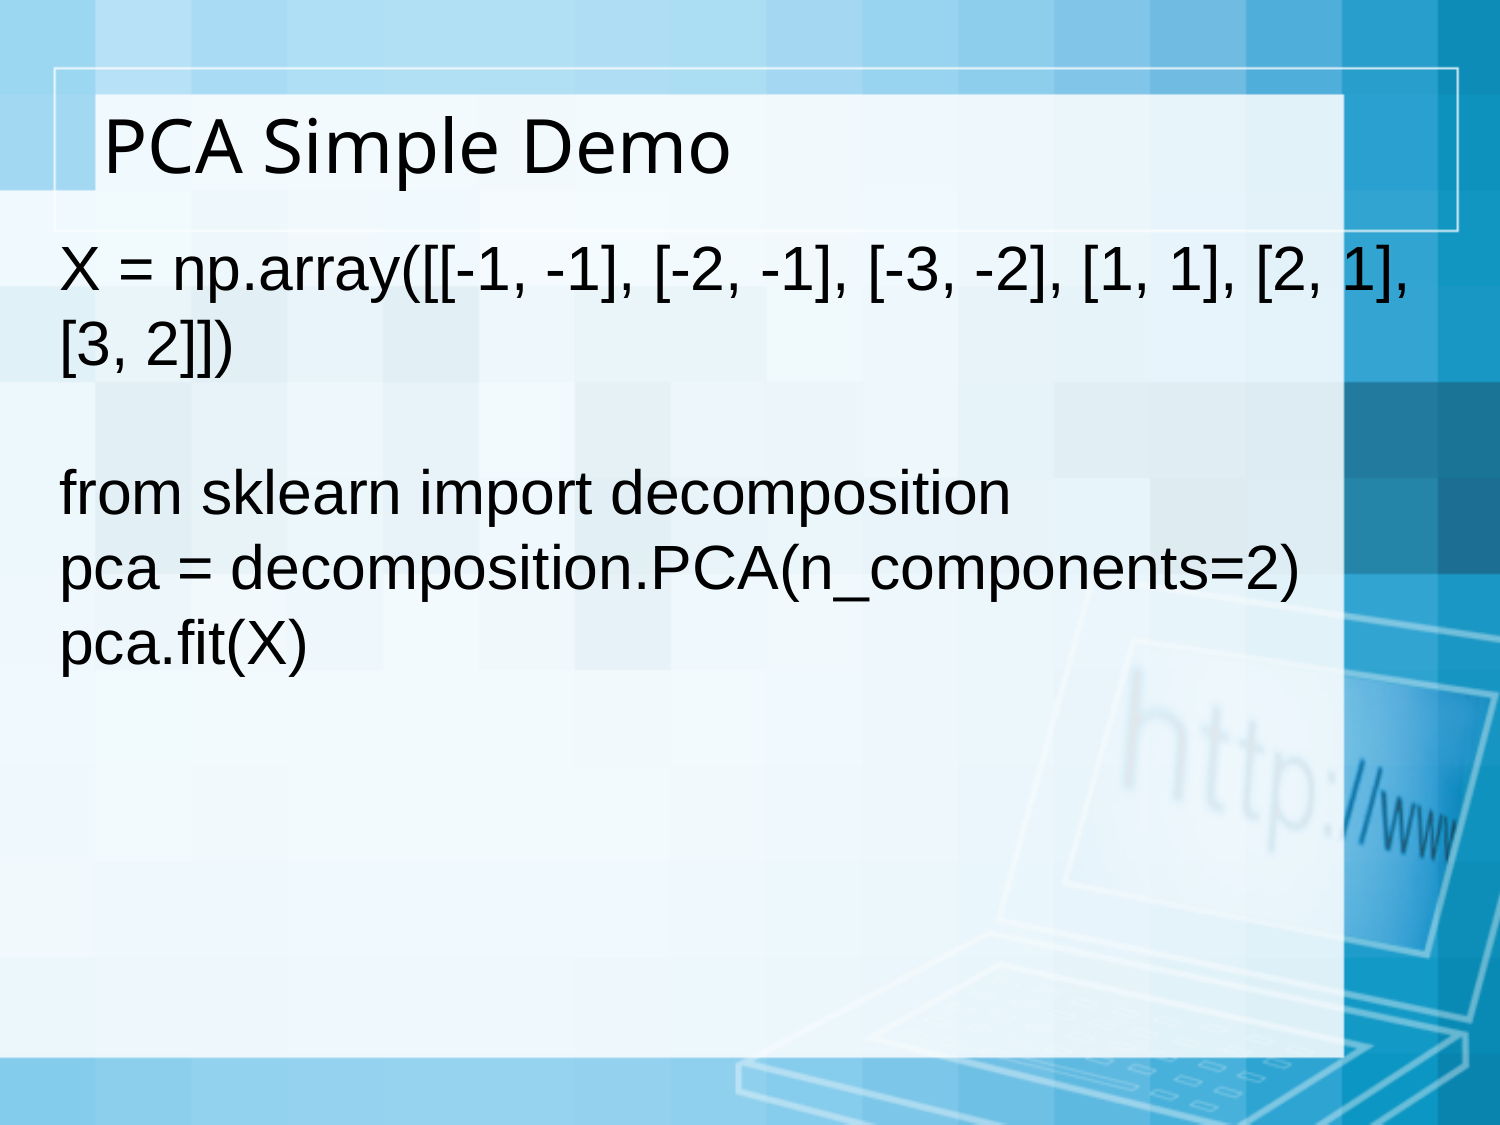

# PCA Simple Demo
X = np.array([[-1, -1], [-2, -1], [-3, -2], [1, 1], [2, 1], [3, 2]])
from sklearn import decomposition
pca = decomposition.PCA(n_components=2)
pca.fit(X)